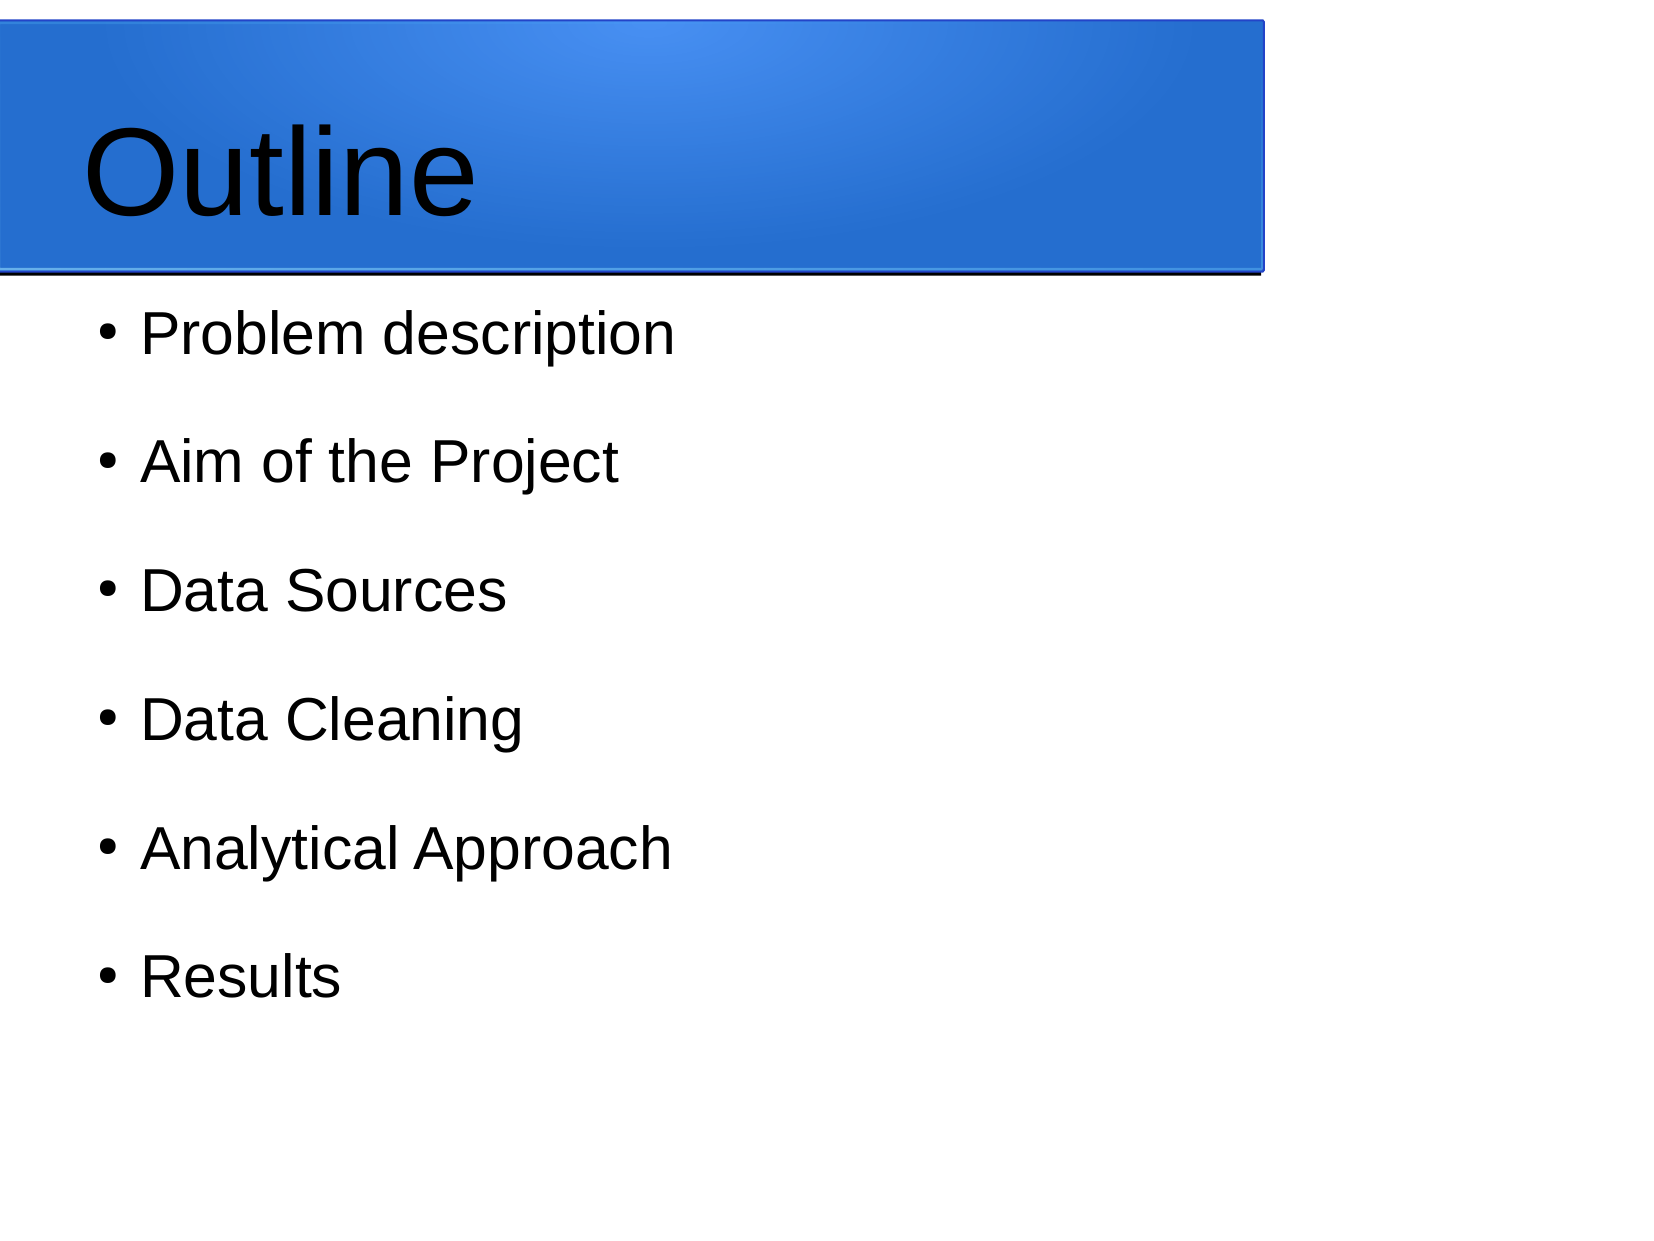

# Outline
Problem description
Aim of the Project
Data Sources
Data Cleaning
Analytical Approach
Results